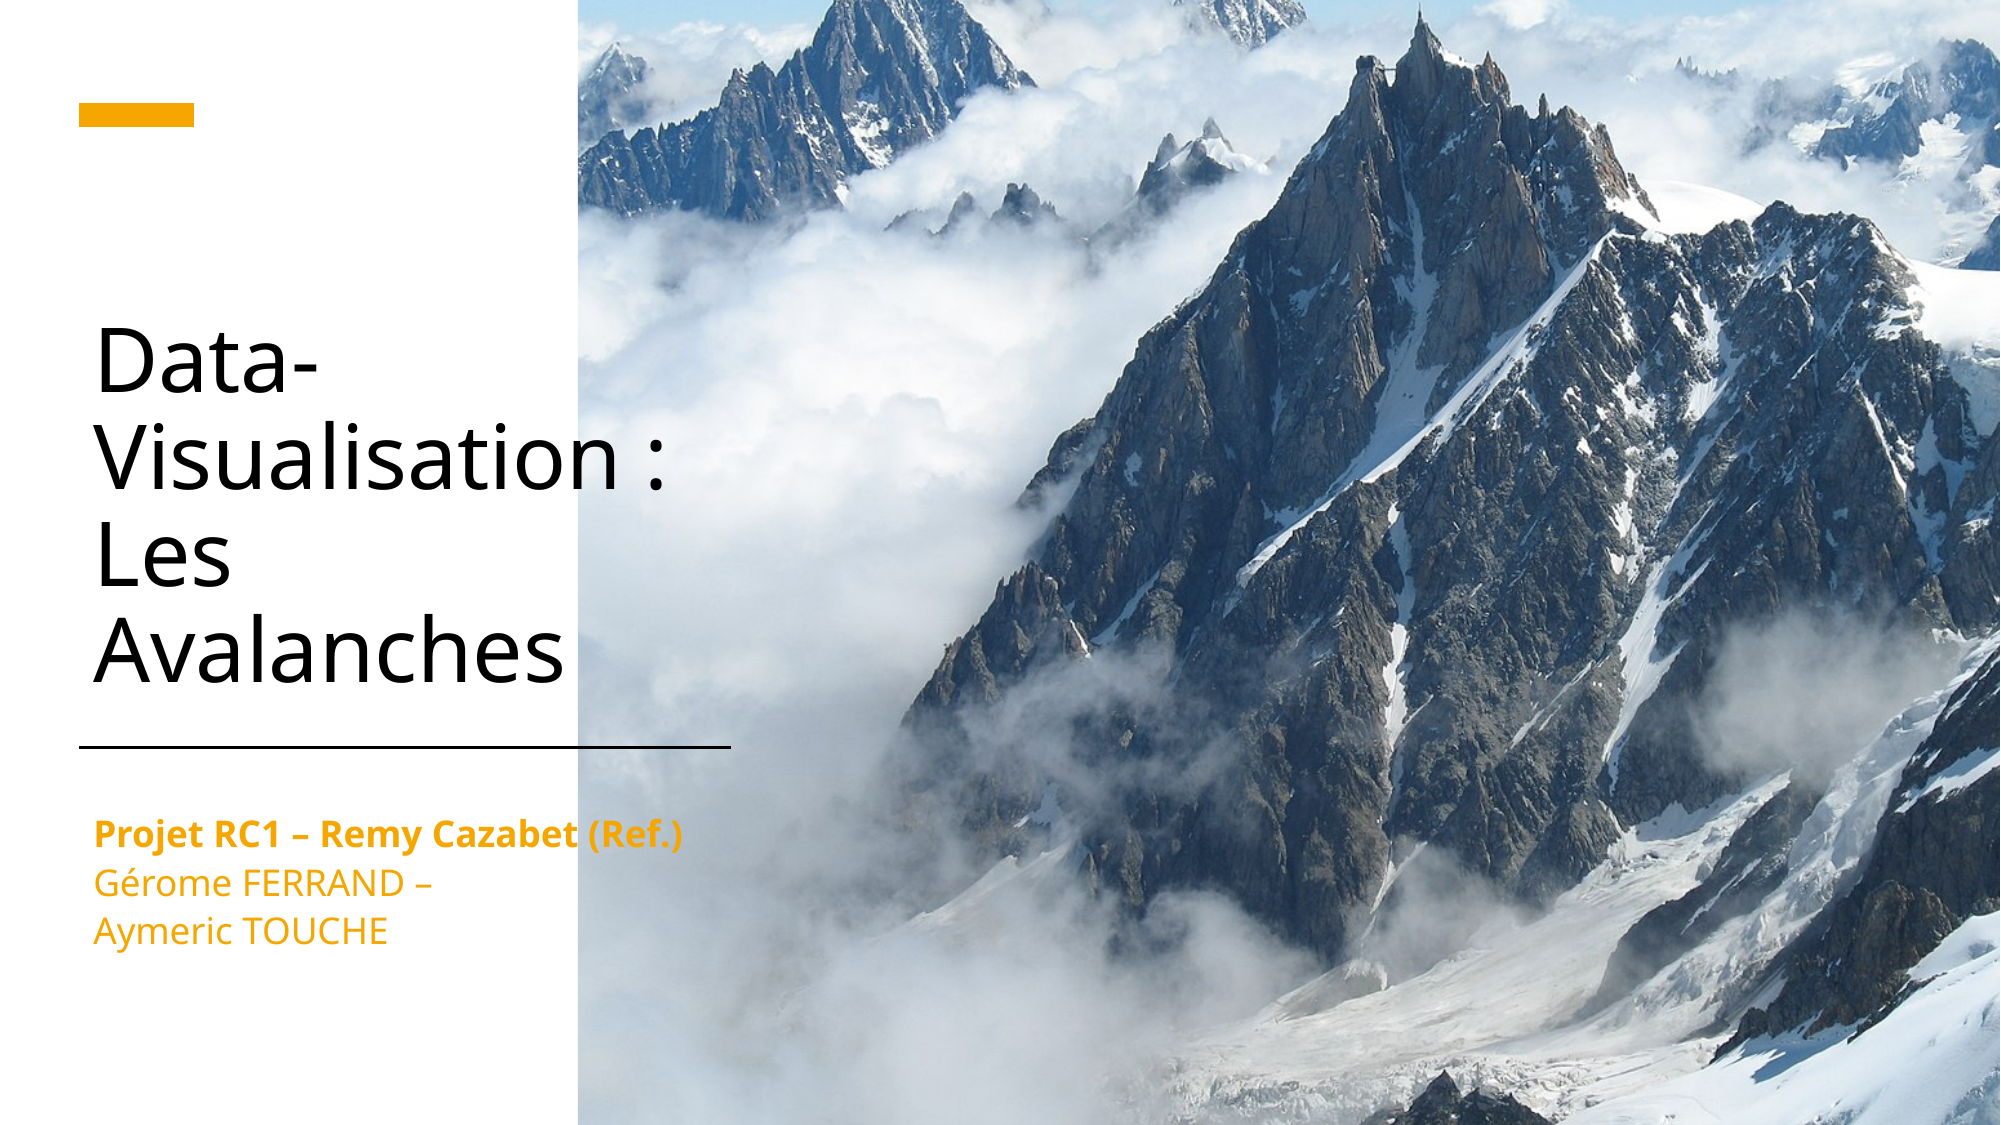

# Data- Visualisation : Les Avalanches
Projet RC1 – Remy Cazabet (Ref.)
Gérome FERRAND –
Aymeric TOUCHE
1